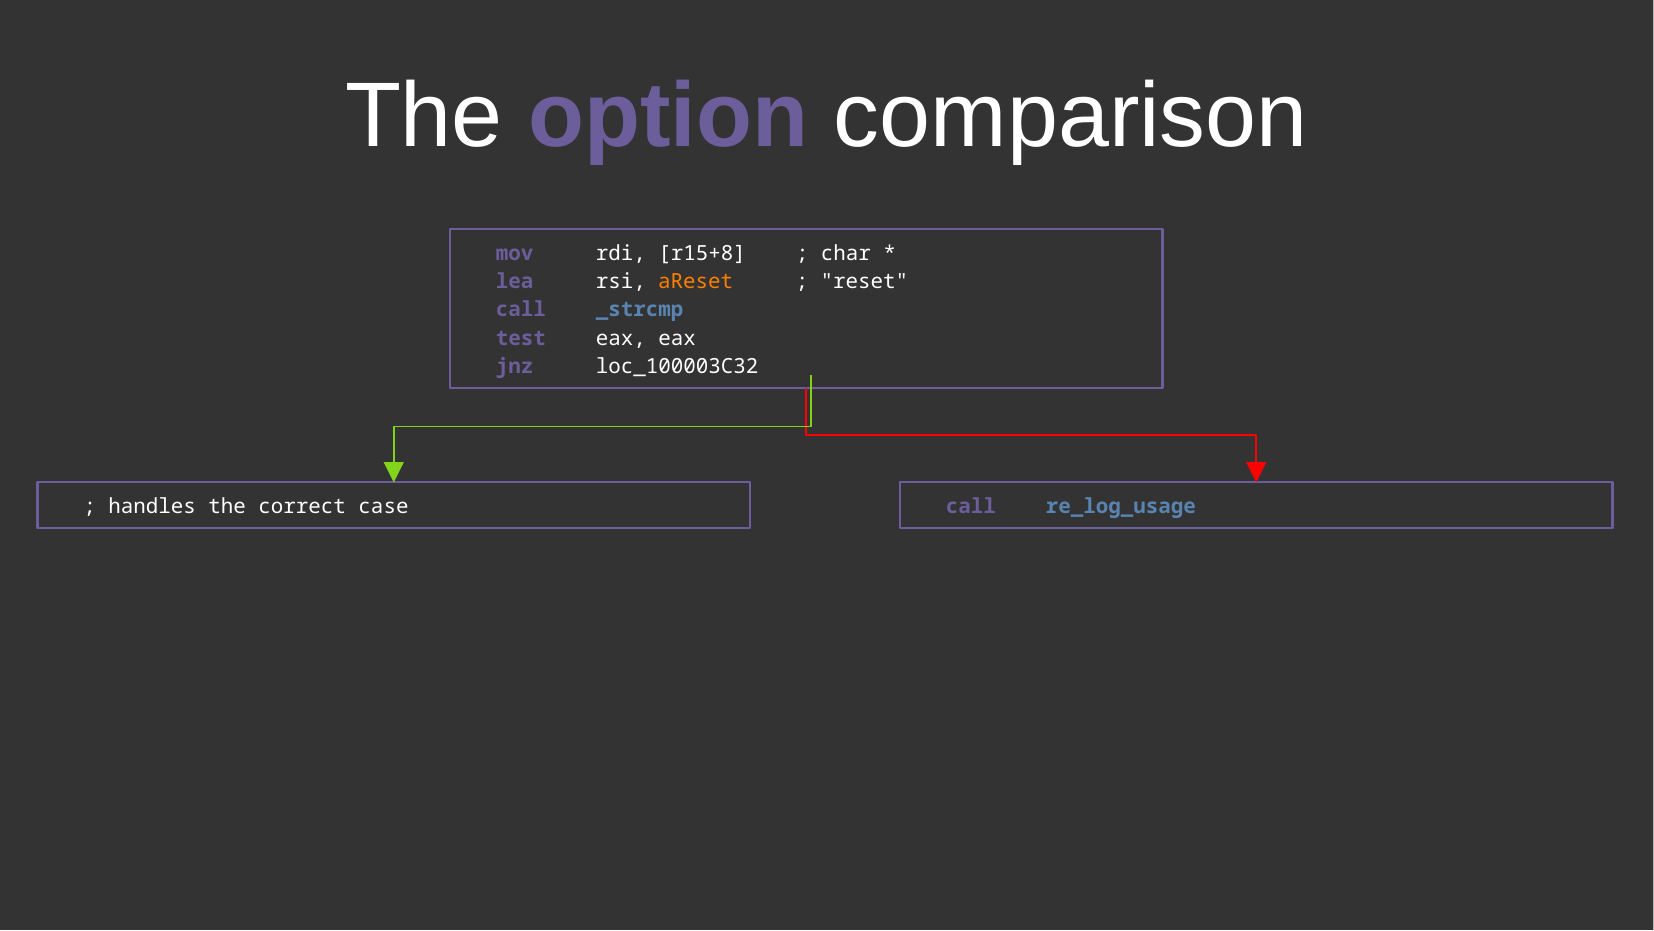

# The option comparison
mov rdi, [r15+8] ; char *
lea rsi, aReset ; "reset"
call _strcmp
test eax, eax
jnz loc_100003C32
; handles the correct case
call re_log_usage